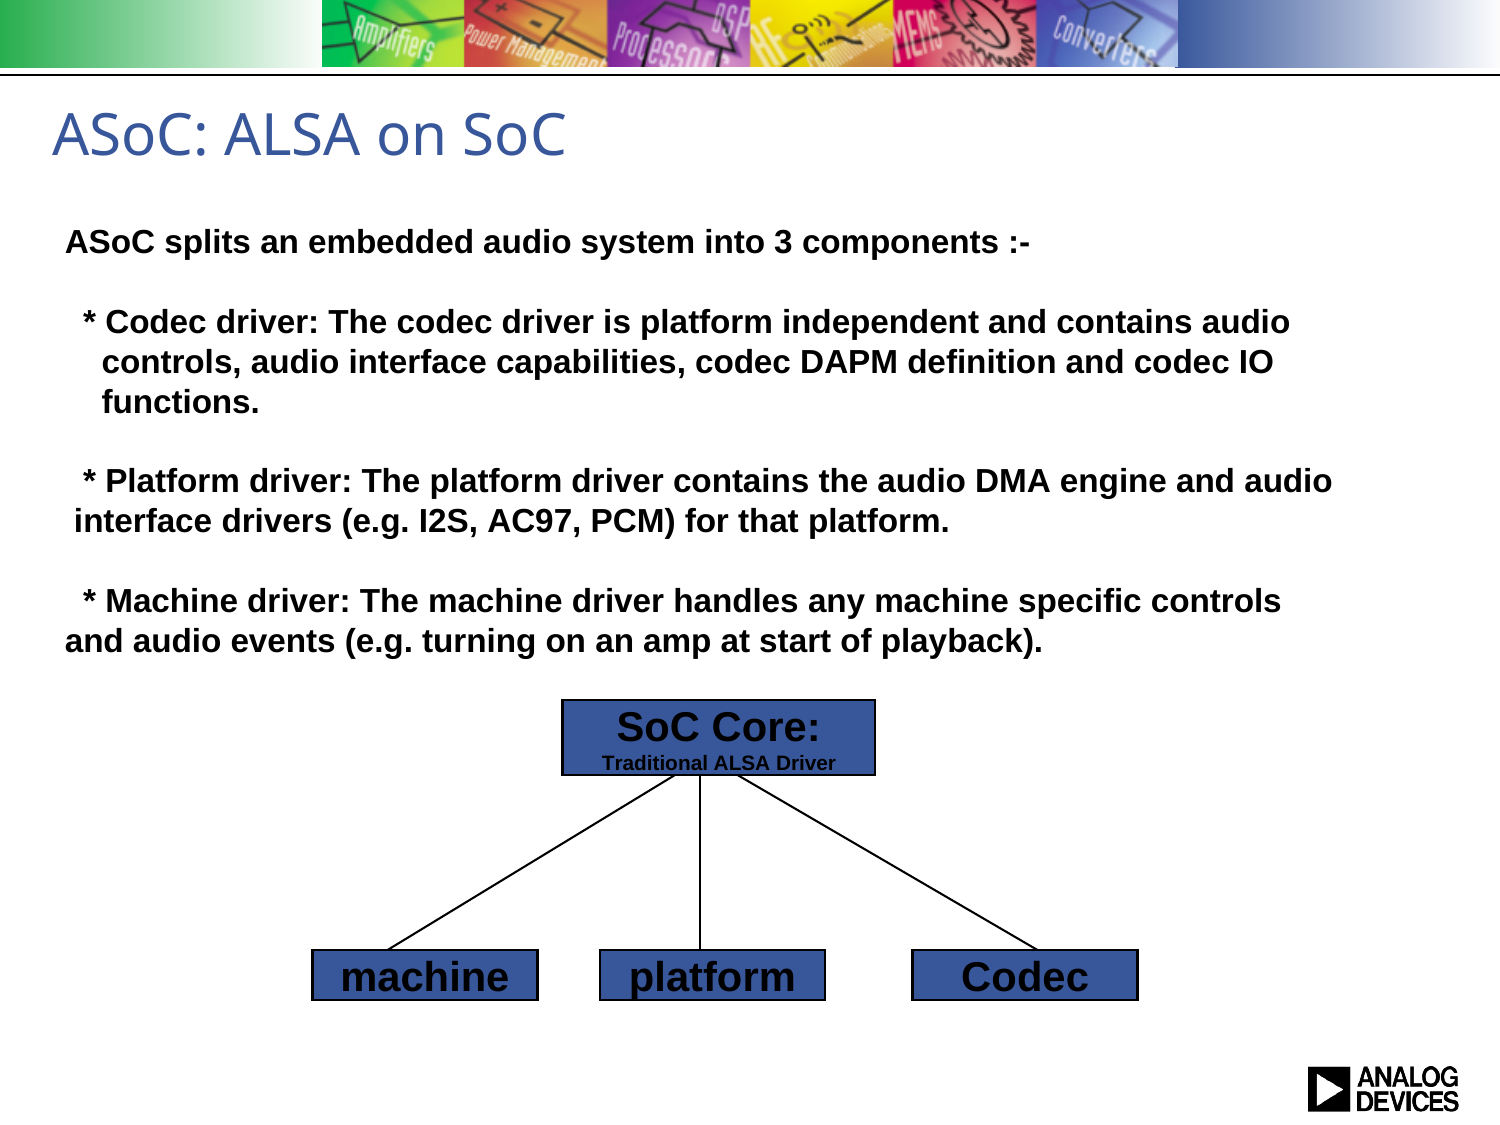

# ASoC: ALSA on SoC
ASoC splits an embedded audio system into 3 components :-
 * Codec driver: The codec driver is platform independent and contains audio
 controls, audio interface capabilities, codec DAPM definition and codec IO
 functions.
 * Platform driver: The platform driver contains the audio DMA engine and audio interface drivers (e.g. I2S, AC97, PCM) for that platform.
 * Machine driver: The machine driver handles any machine specific controls and audio events (e.g. turning on an amp at start of playback).
SoC Core:
Traditional ALSA Driver
machine
platform
Codec